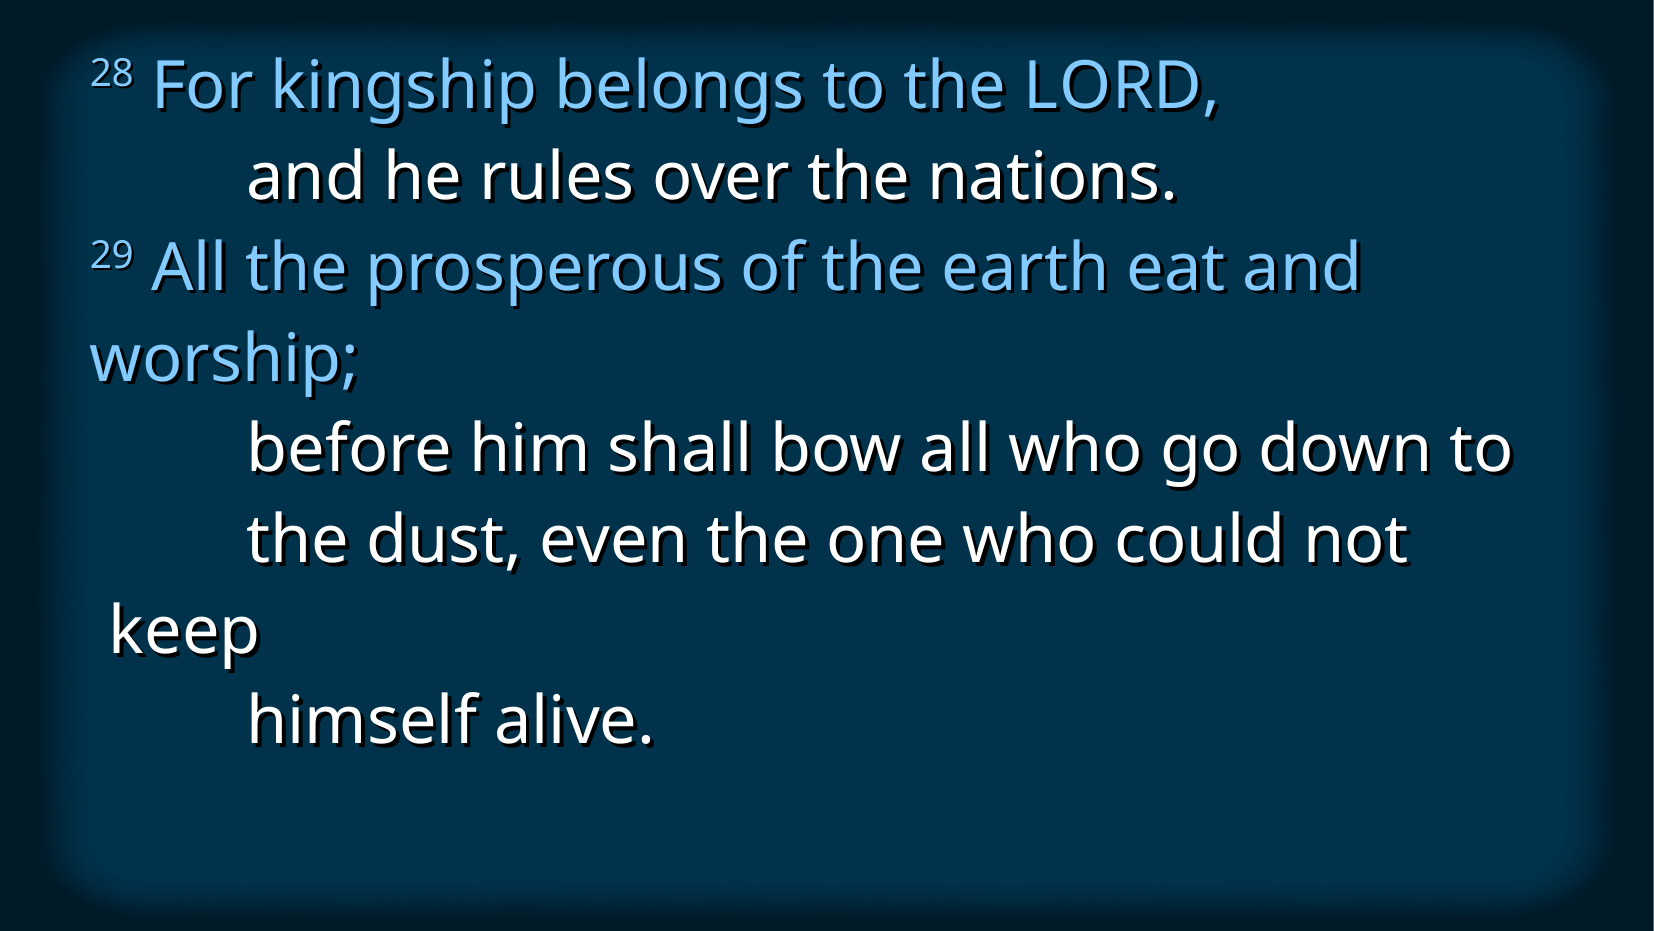

28 For kingship belongs to the LORD,
 and he rules over the nations.
29 All the prosperous of the earth eat and worship;
 before him shall bow all who go down to
 the dust, even the one who could not keep
 himself alive.